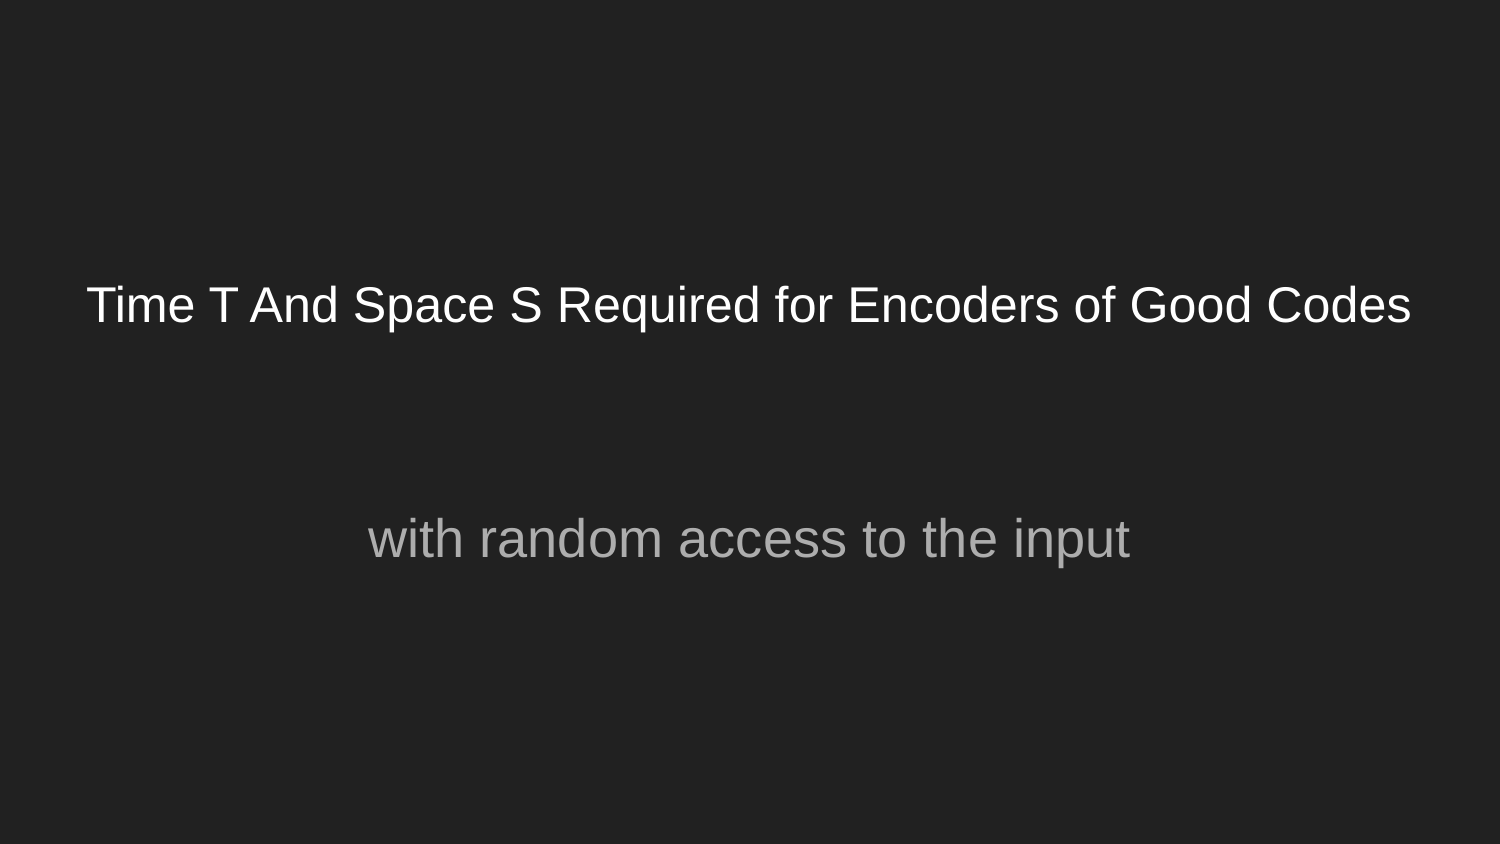

# Time T And Space S Required for Encoders of Good Codes
with random access to the input